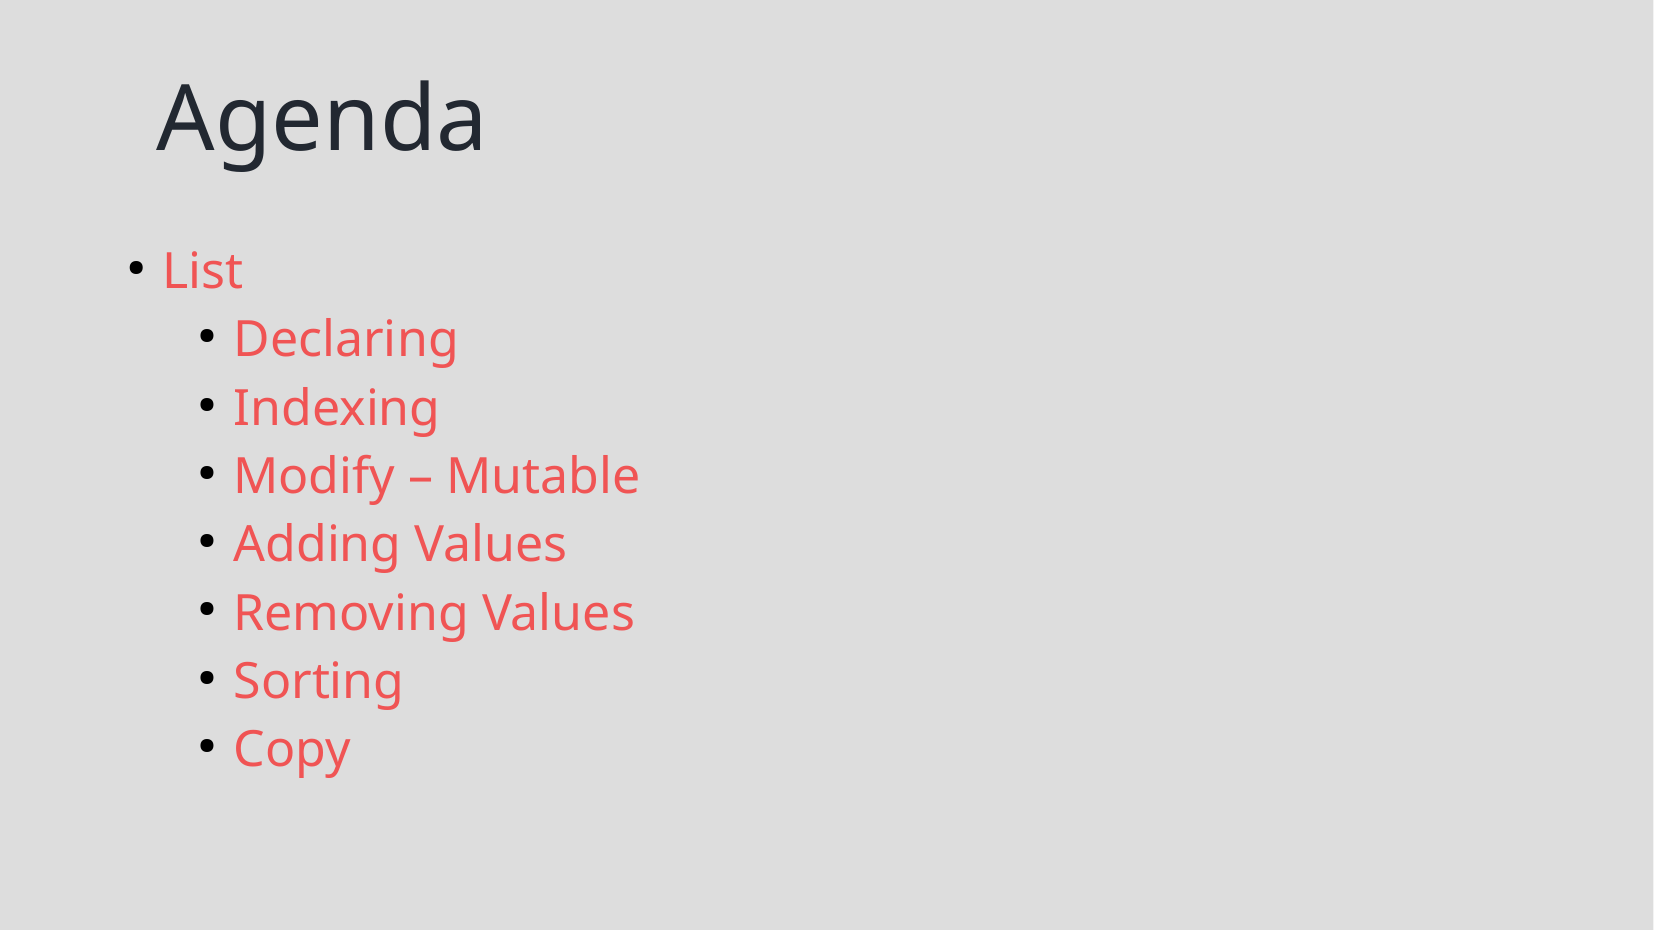

# Agenda
List
Declaring
Indexing
Modify – Mutable
Adding Values
Removing Values
Sorting
Copy